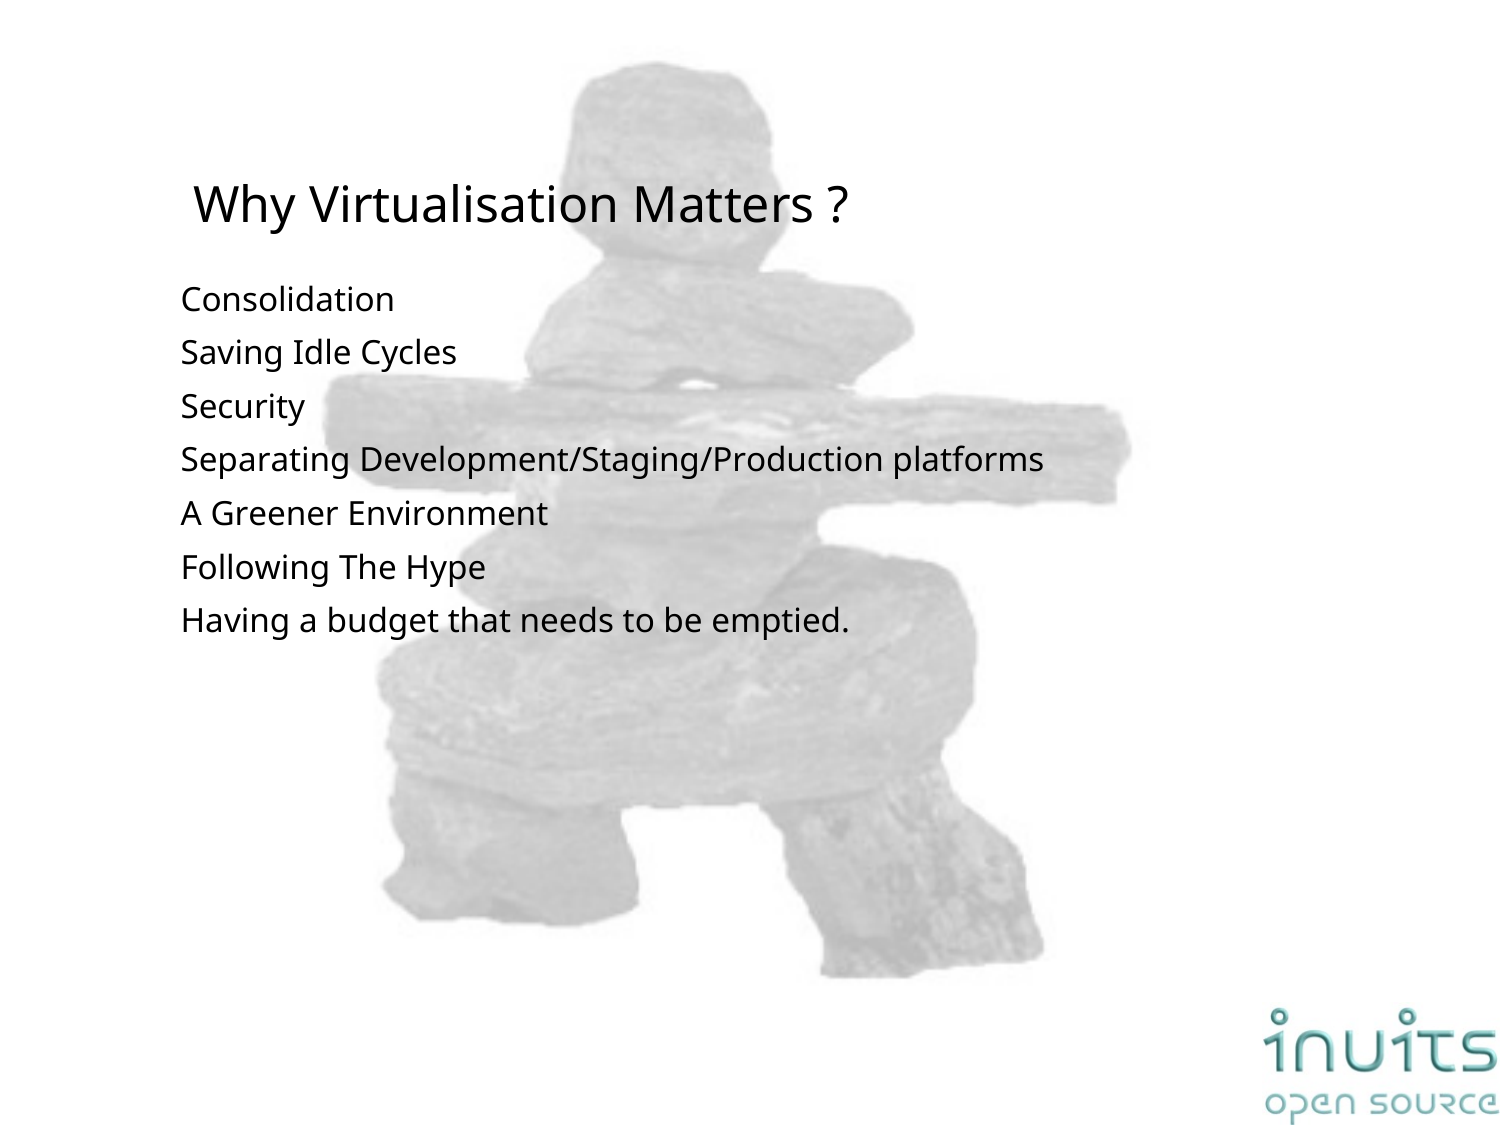

# Why Virtualisation Matters ?
Consolidation
Saving Idle Cycles
Security
Separating Development/Staging/Production platforms
A Greener Environment
Following The Hype
Having a budget that needs to be emptied.